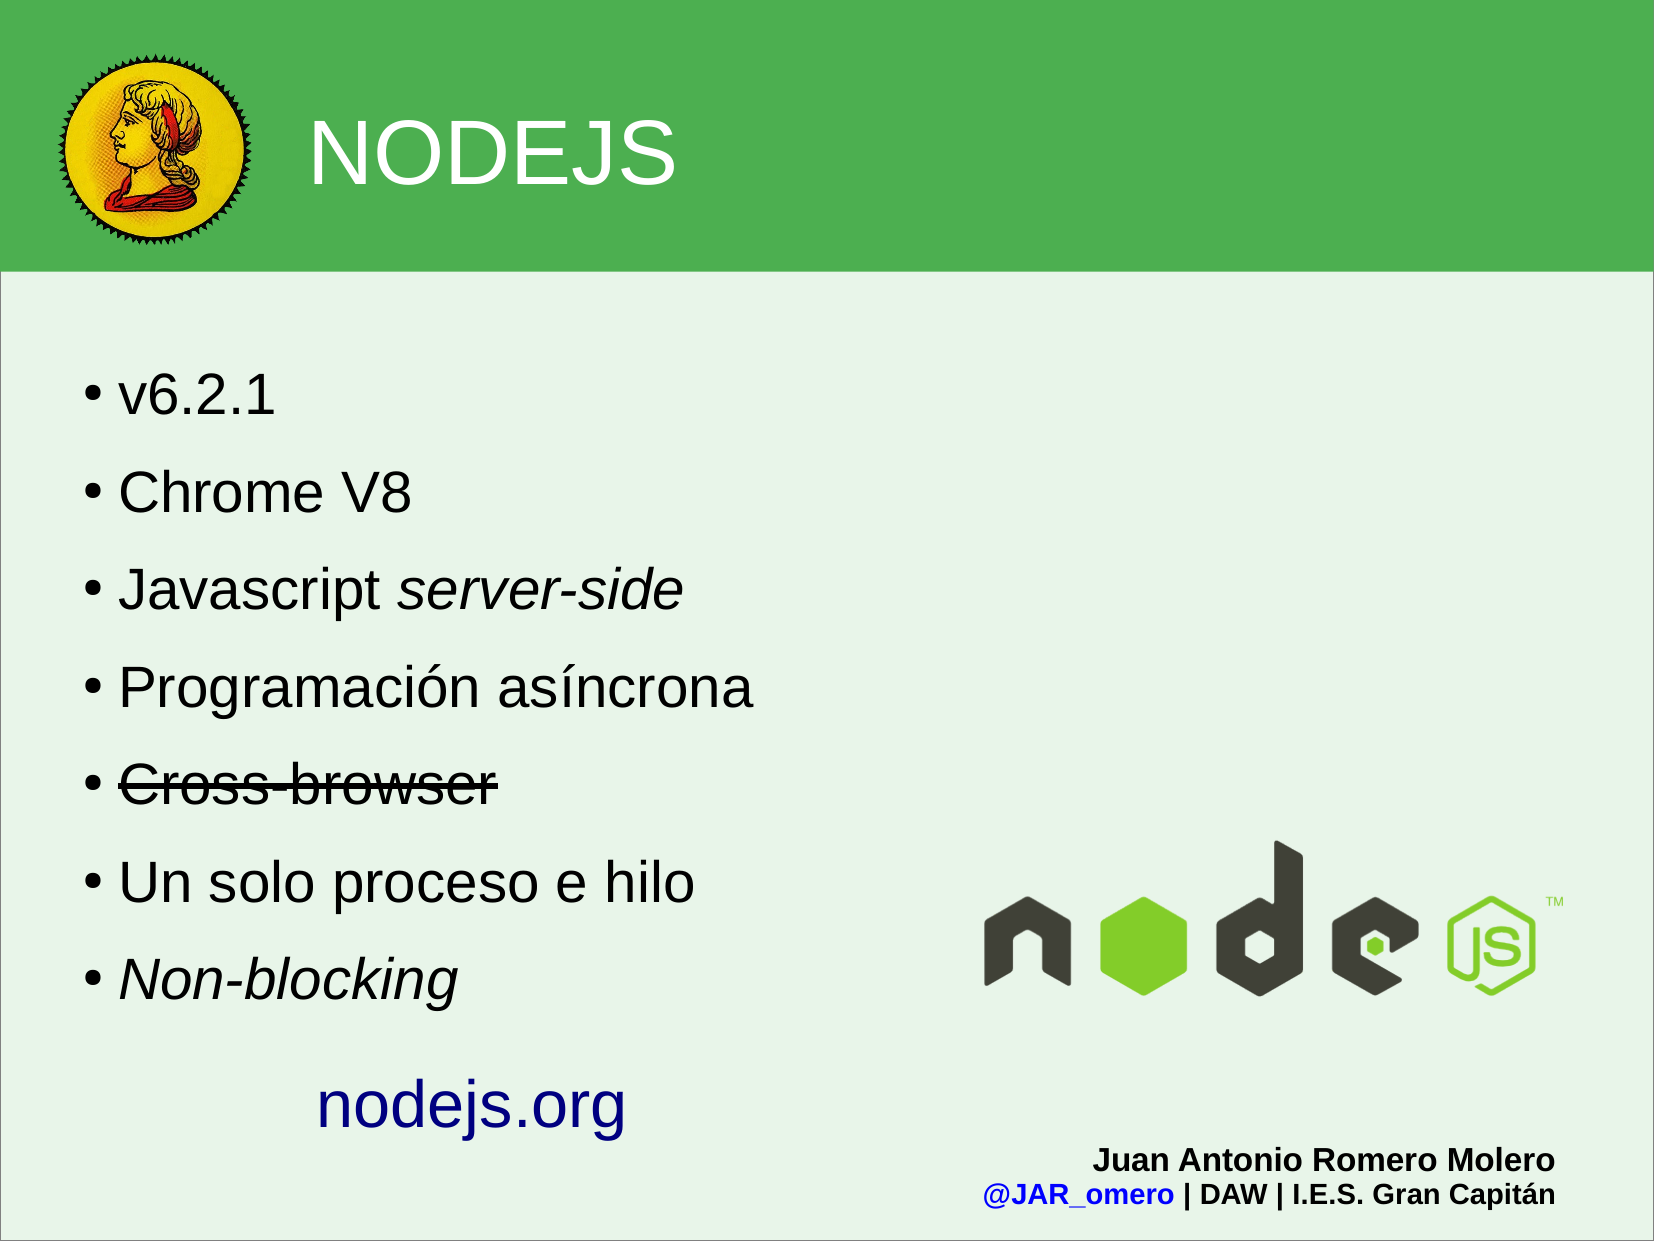

# NODEJS
v6.2.1
Chrome V8
Javascript server-side
Programación asíncrona
Cross-browser
Un solo proceso e hilo
Non-blocking
nodejs.org
Juan Antonio Romero Molero
@JAR_omero | DAW | I.E.S. Gran Capitán